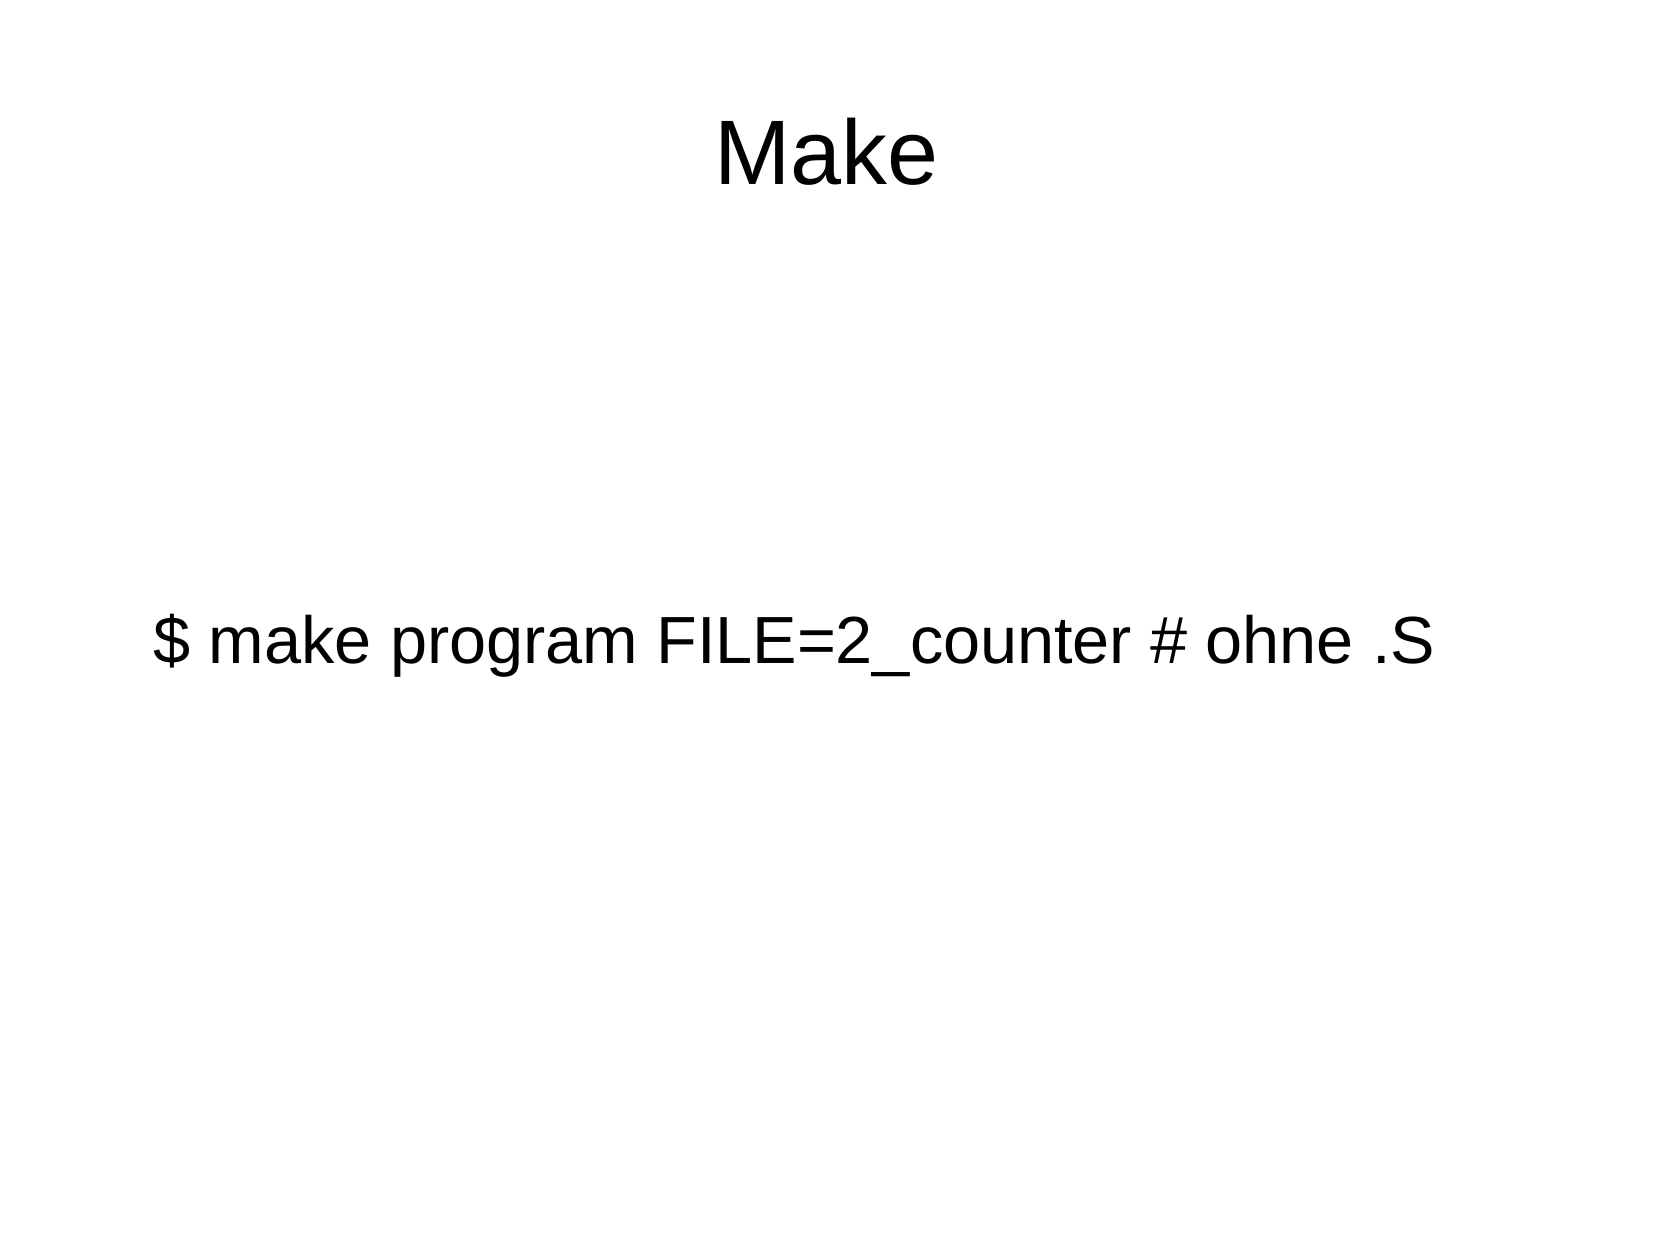

# Make
$ make program FILE=2_counter # ohne .S